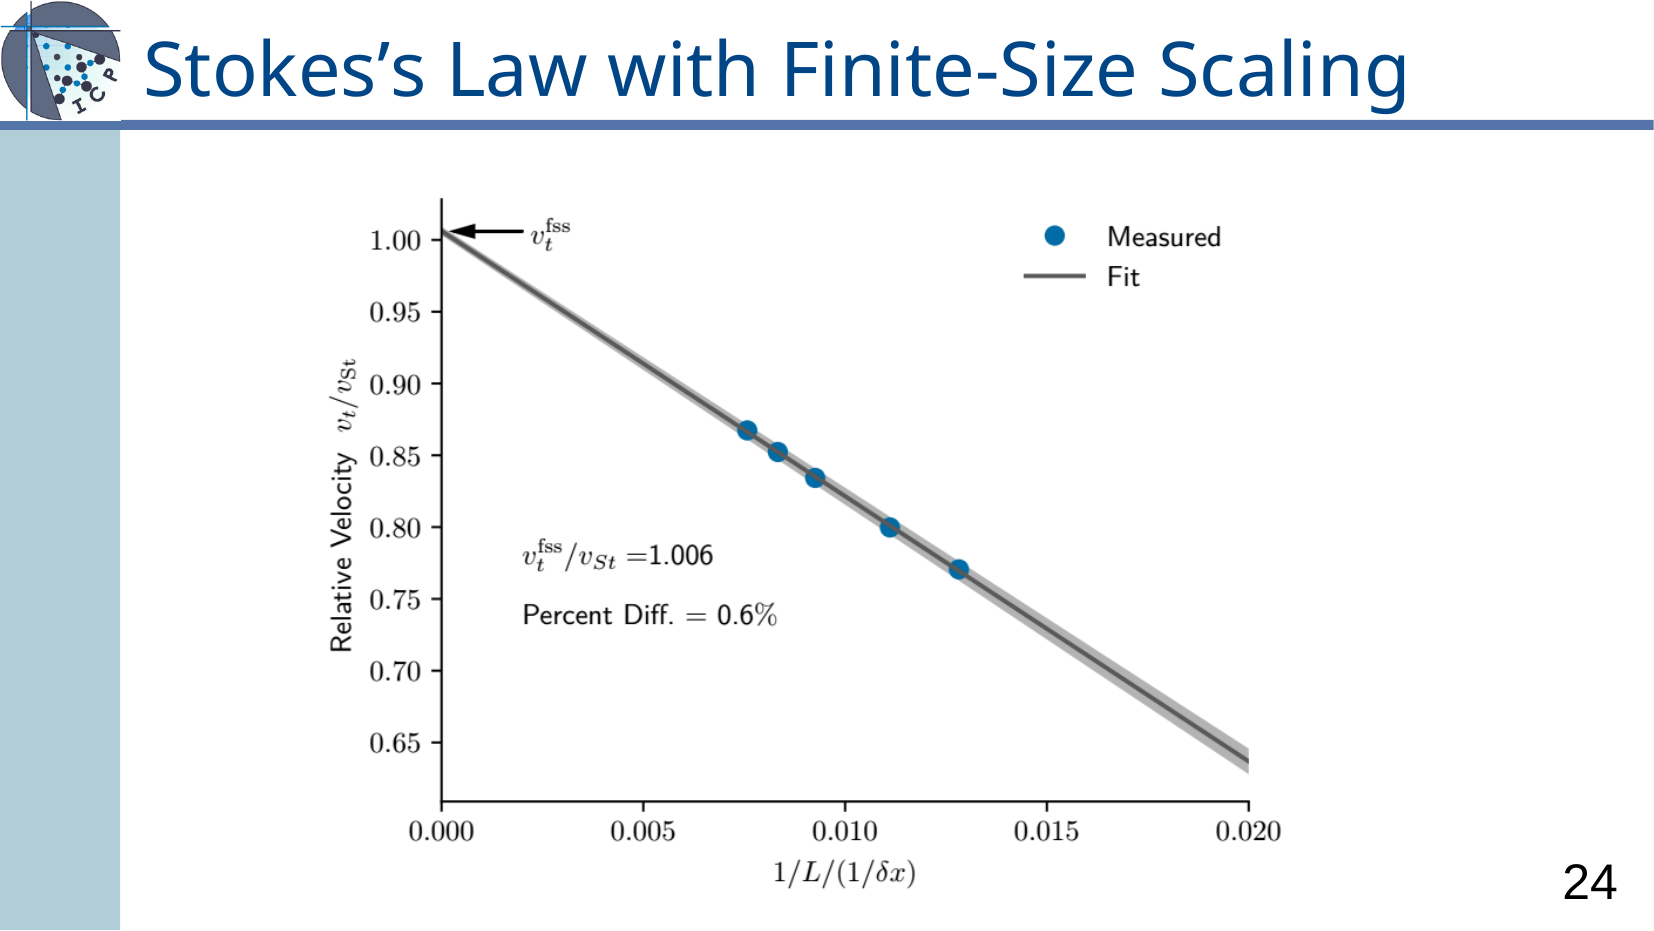

# Stokes’s Law with Finite-Size Scaling
24